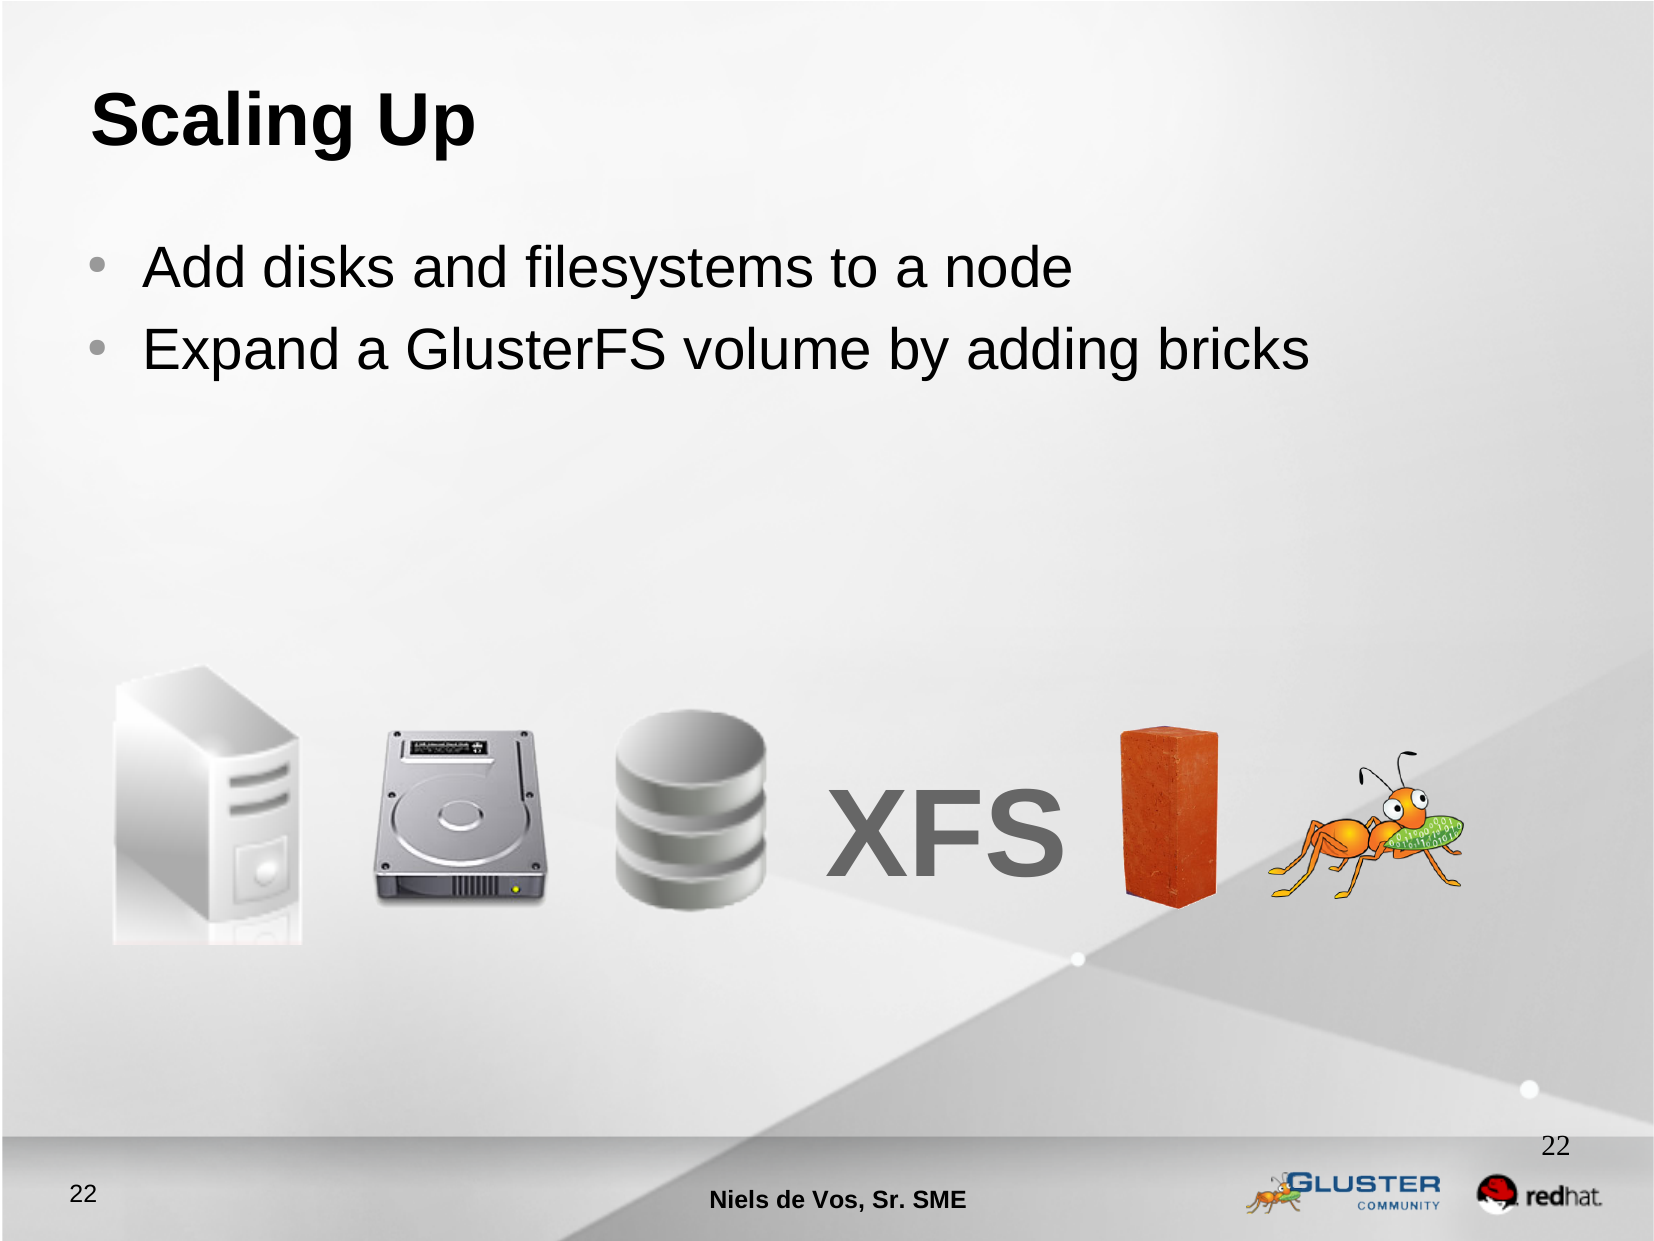

# Scaling Up
Add disks and filesystems to a node
Expand a GlusterFS volume by adding bricks
XFS
22